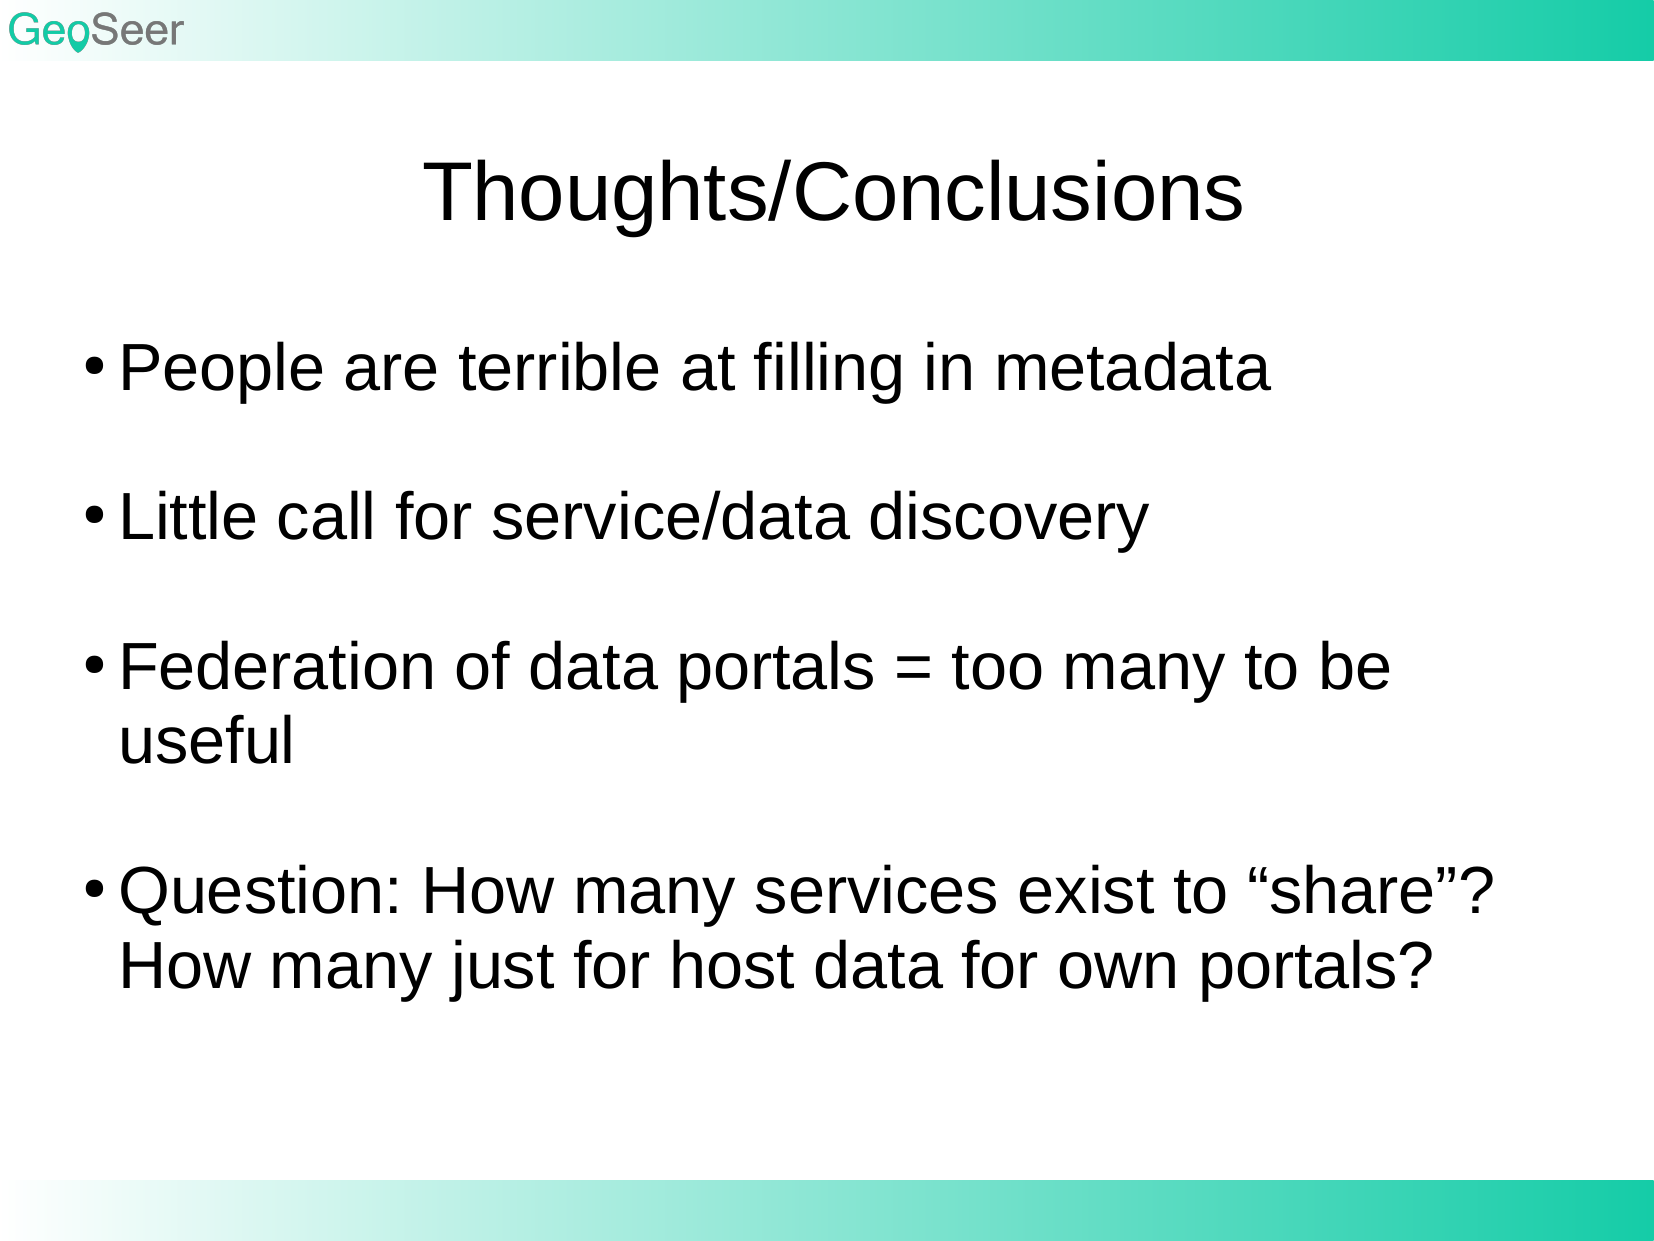

# Thoughts/Conclusions
People are terrible at filling in metadata
Little call for service/data discovery
Federation of data portals = too many to be useful
Question: How many services exist to “share”? How many just for host data for own portals?